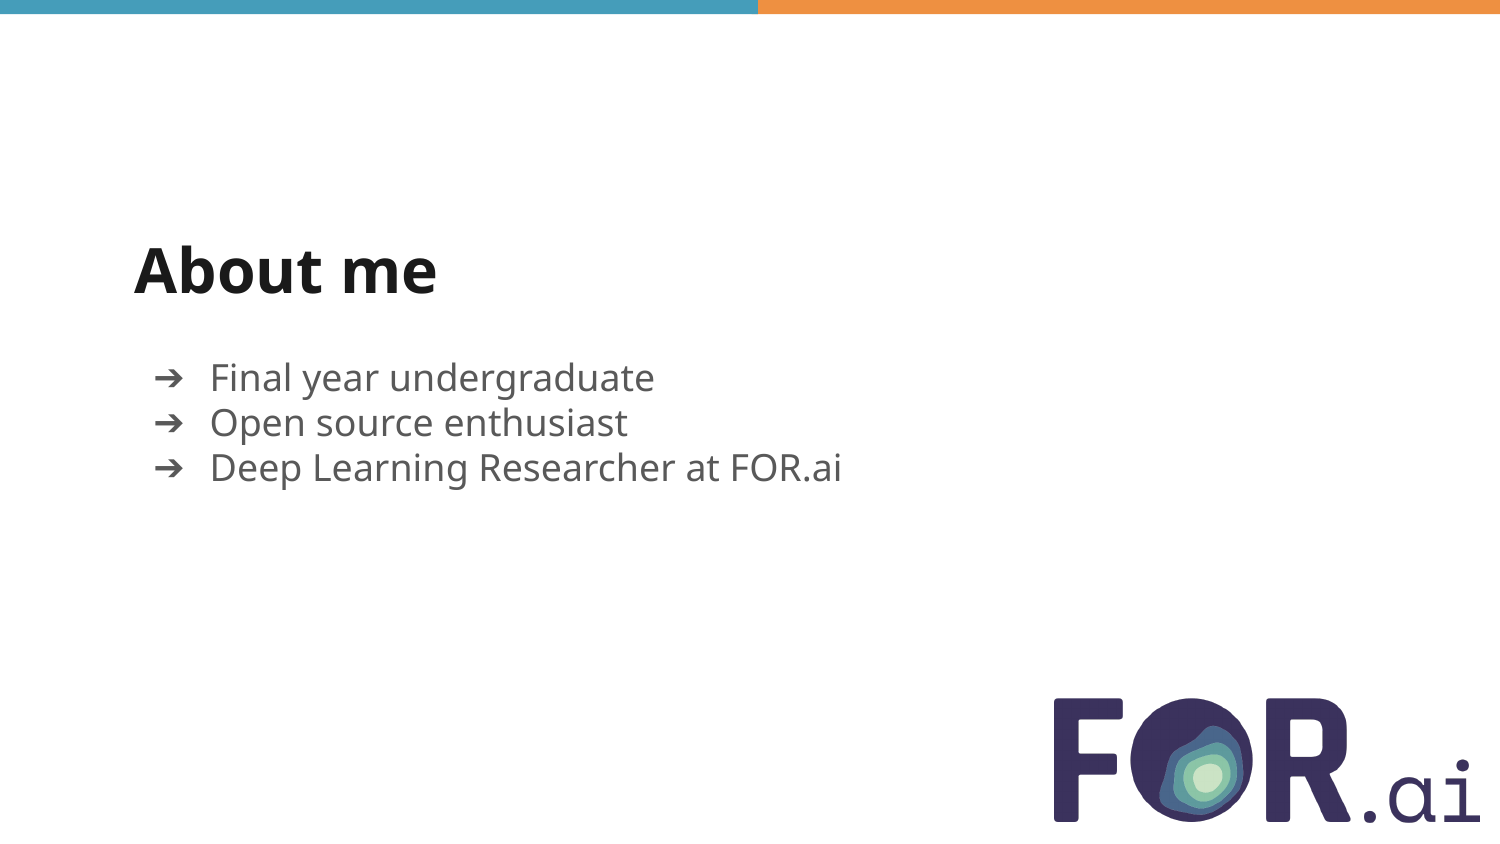

# About me
Final year undergraduate
Open source enthusiast
Deep Learning Researcher at FOR.ai